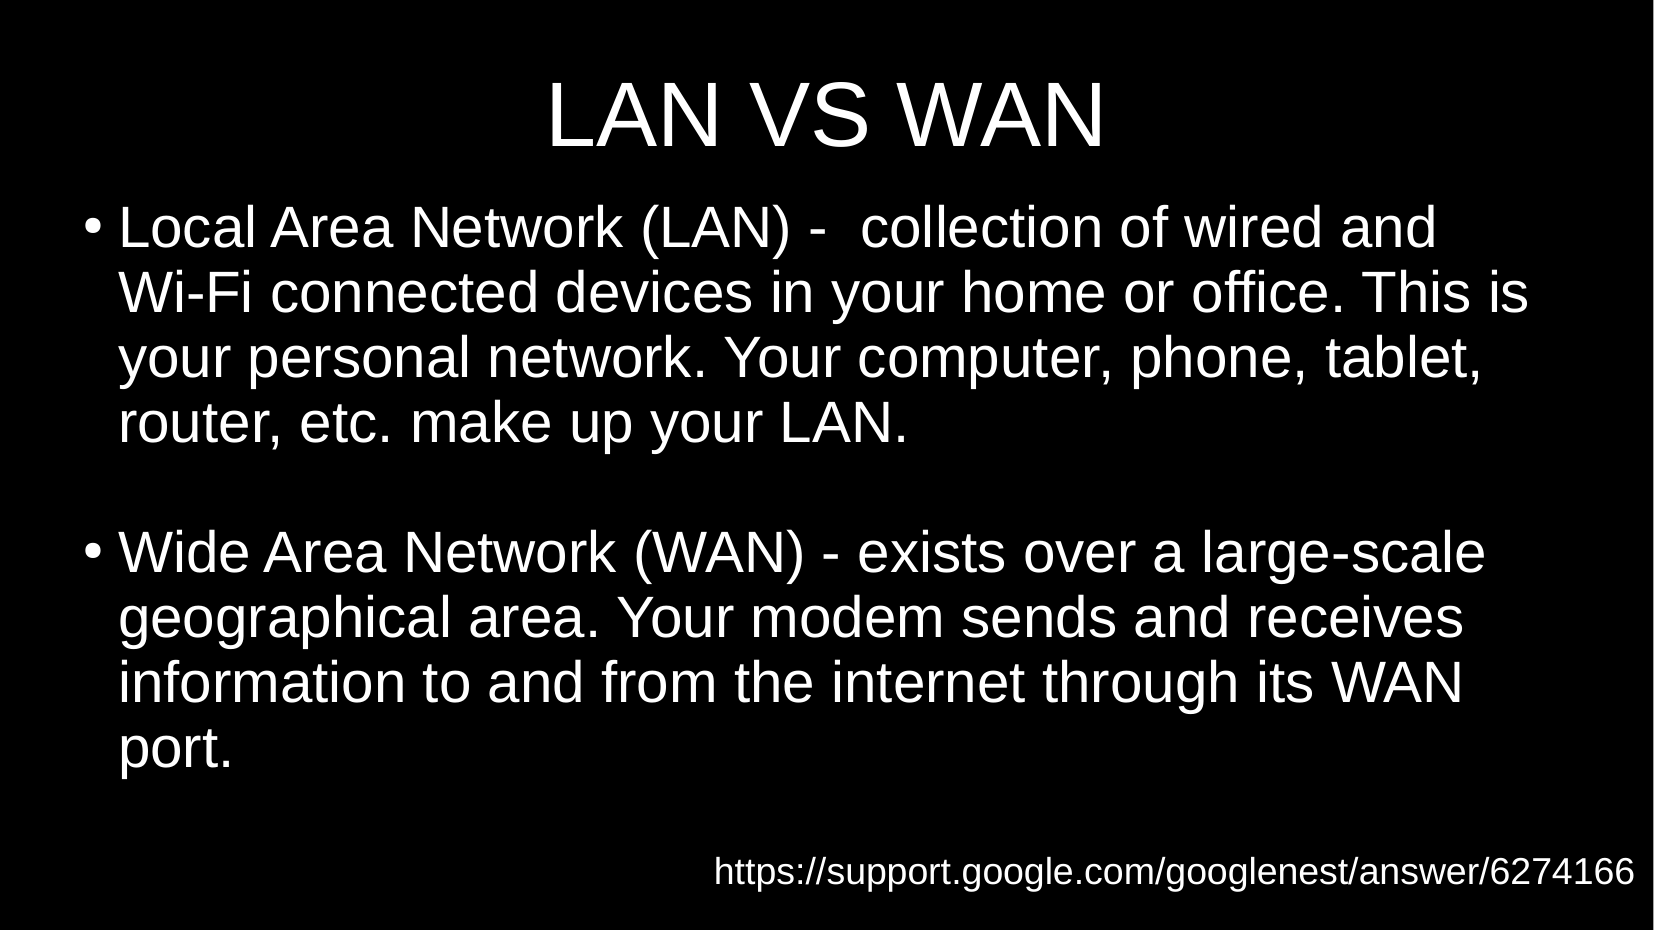

# LAN VS WAN
Local Area Network (LAN) - collection of wired and
Wi-Fi connected devices in your home or office. This is your personal network. Your computer, phone, tablet, router, etc. make up your LAN.
Wide Area Network (WAN) - exists over a large-scale geographical area. Your modem sends and receives information to and from the internet through its WAN port.
https://support.google.com/googlenest/answer/6274166